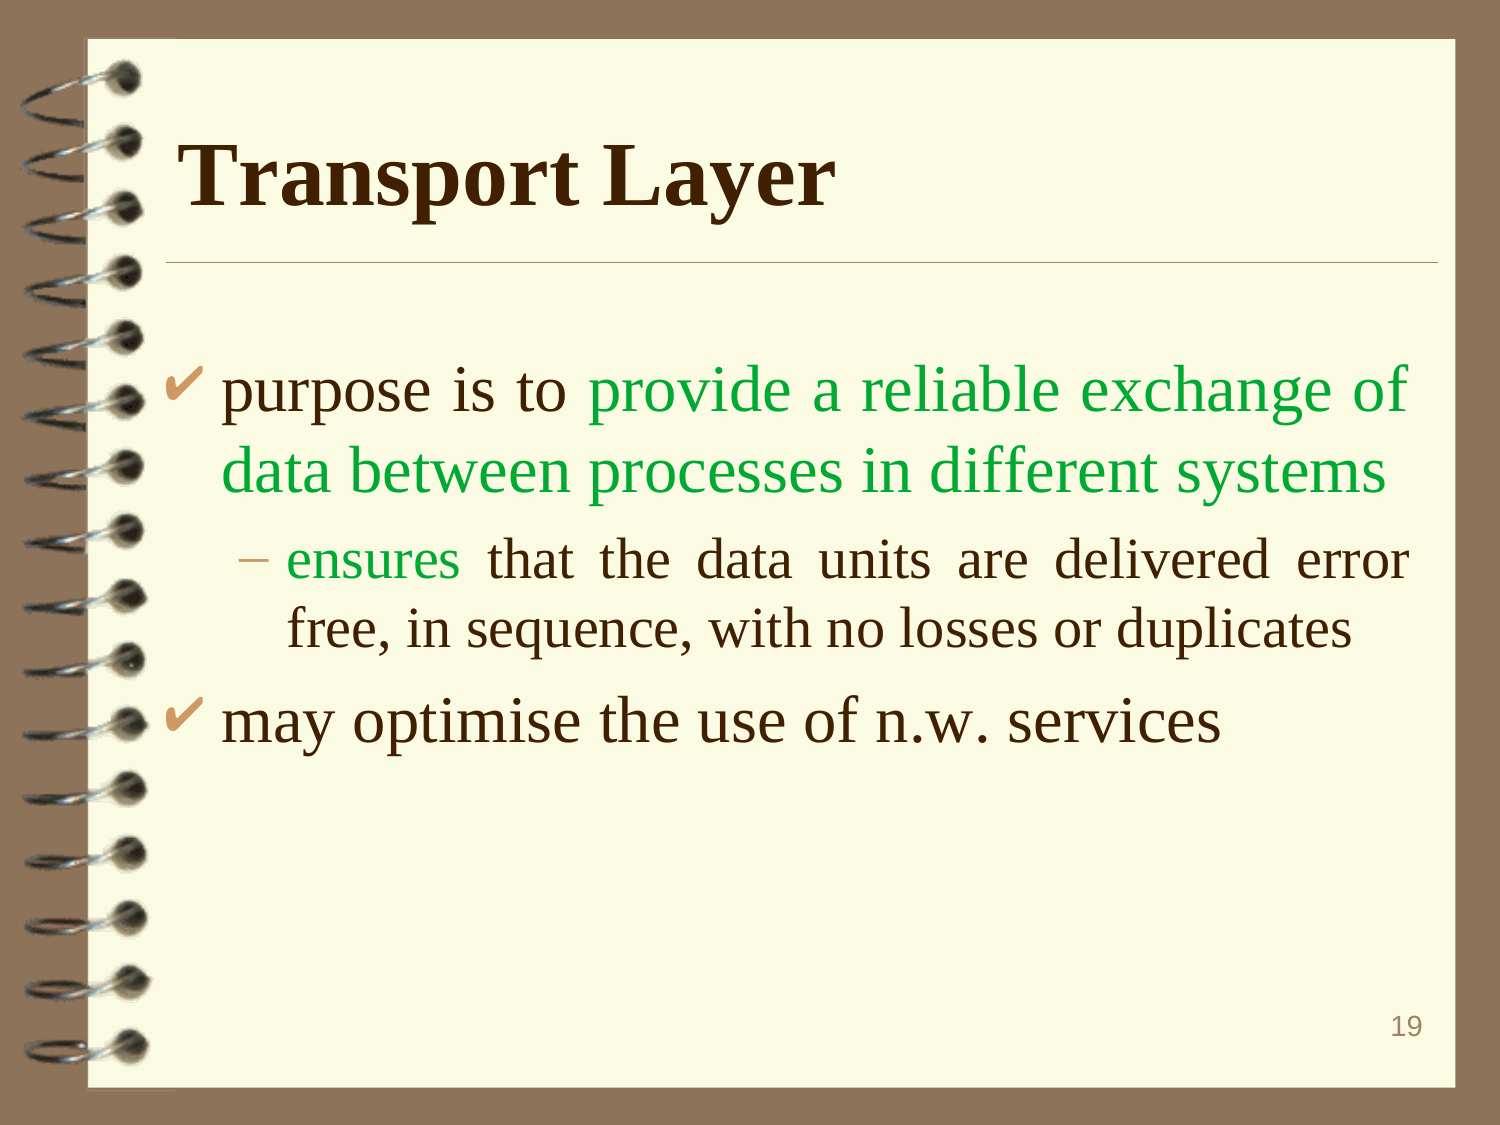

# Transport Layer
purpose is to provide a reliable exchange of data between processes in different systems
ensures that the data units are delivered error free, in sequence, with no losses or duplicates
may optimise the use of n.w. services
19